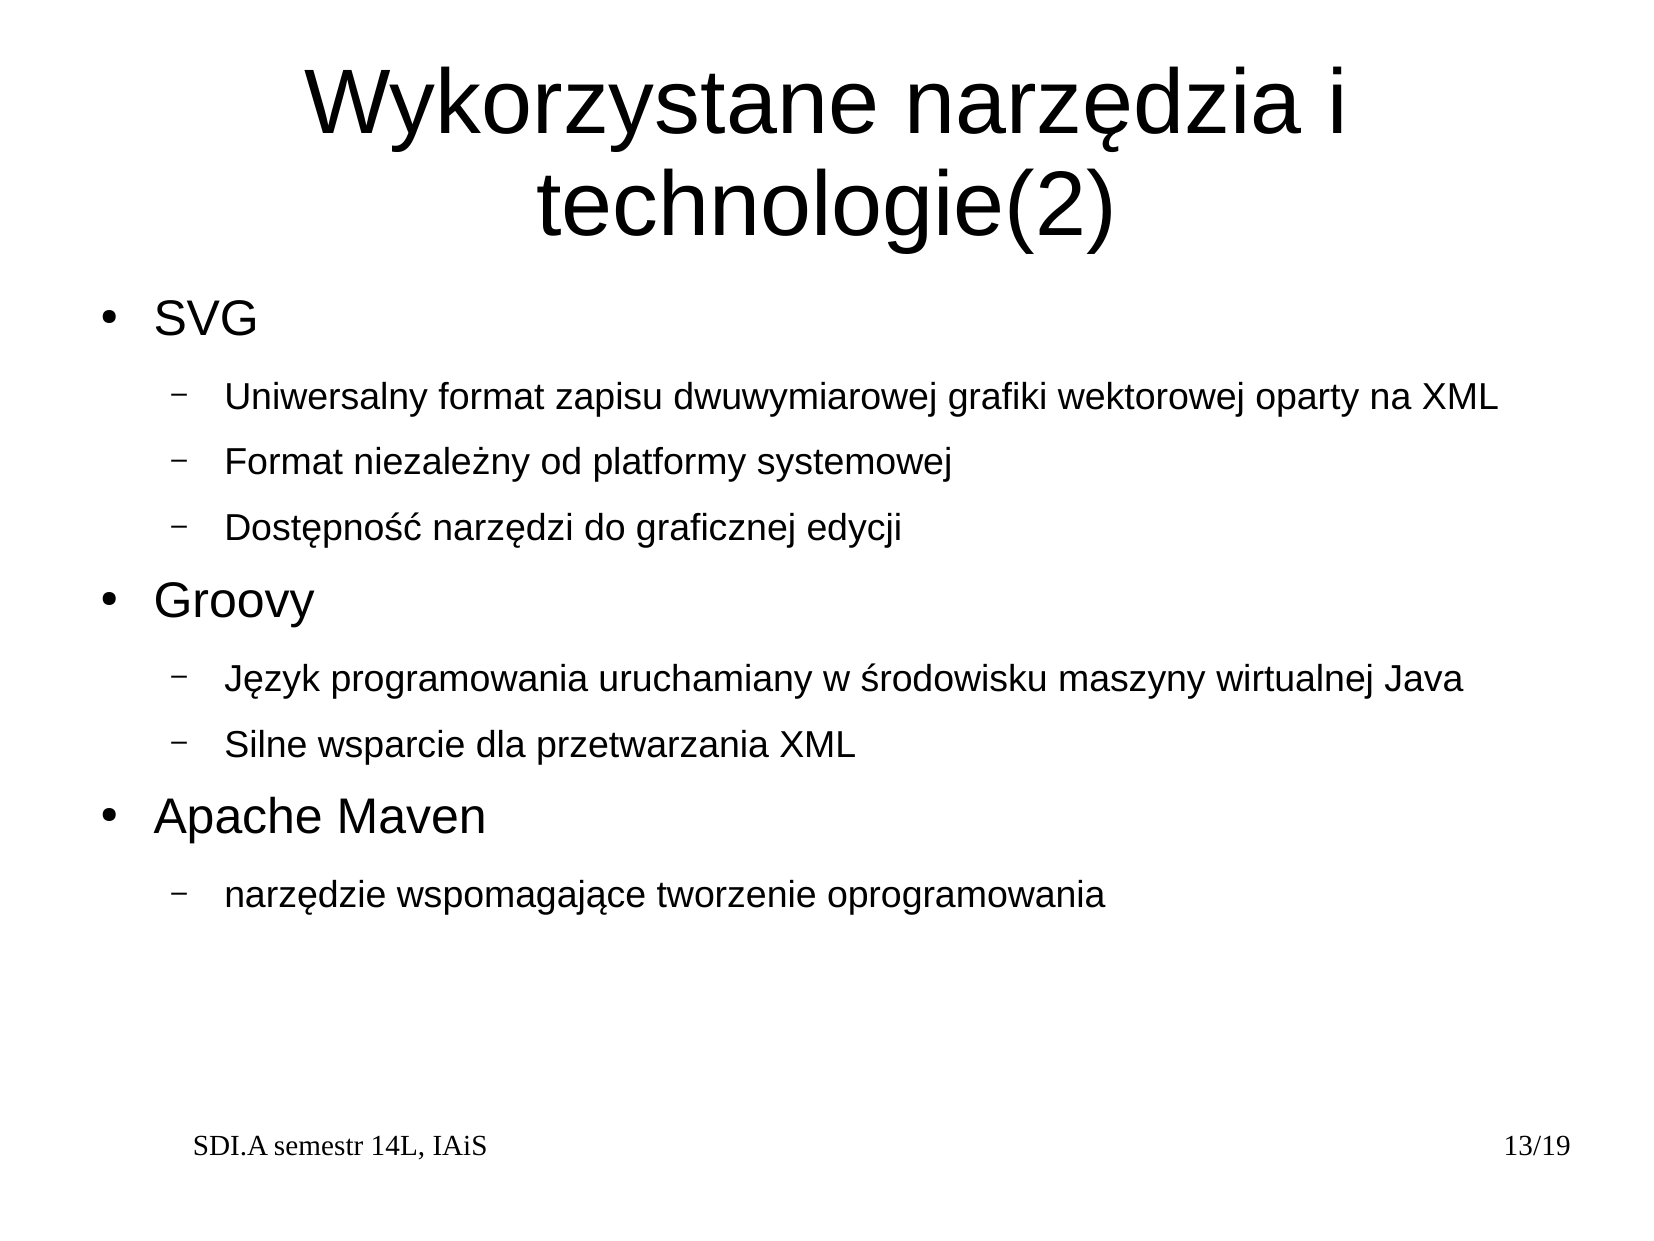

# Wykorzystane narzędzia i technologie(2)
SVG
Uniwersalny format zapisu dwuwymiarowej grafiki wektorowej oparty na XML
Format niezależny od platformy systemowej
Dostępność narzędzi do graficznej edycji
Groovy
Język programowania uruchamiany w środowisku maszyny wirtualnej Java
Silne wsparcie dla przetwarzania XML
Apache Maven
narzędzie wspomagające tworzenie oprogramowania
SDI.A semestr 14L, IAiS
13